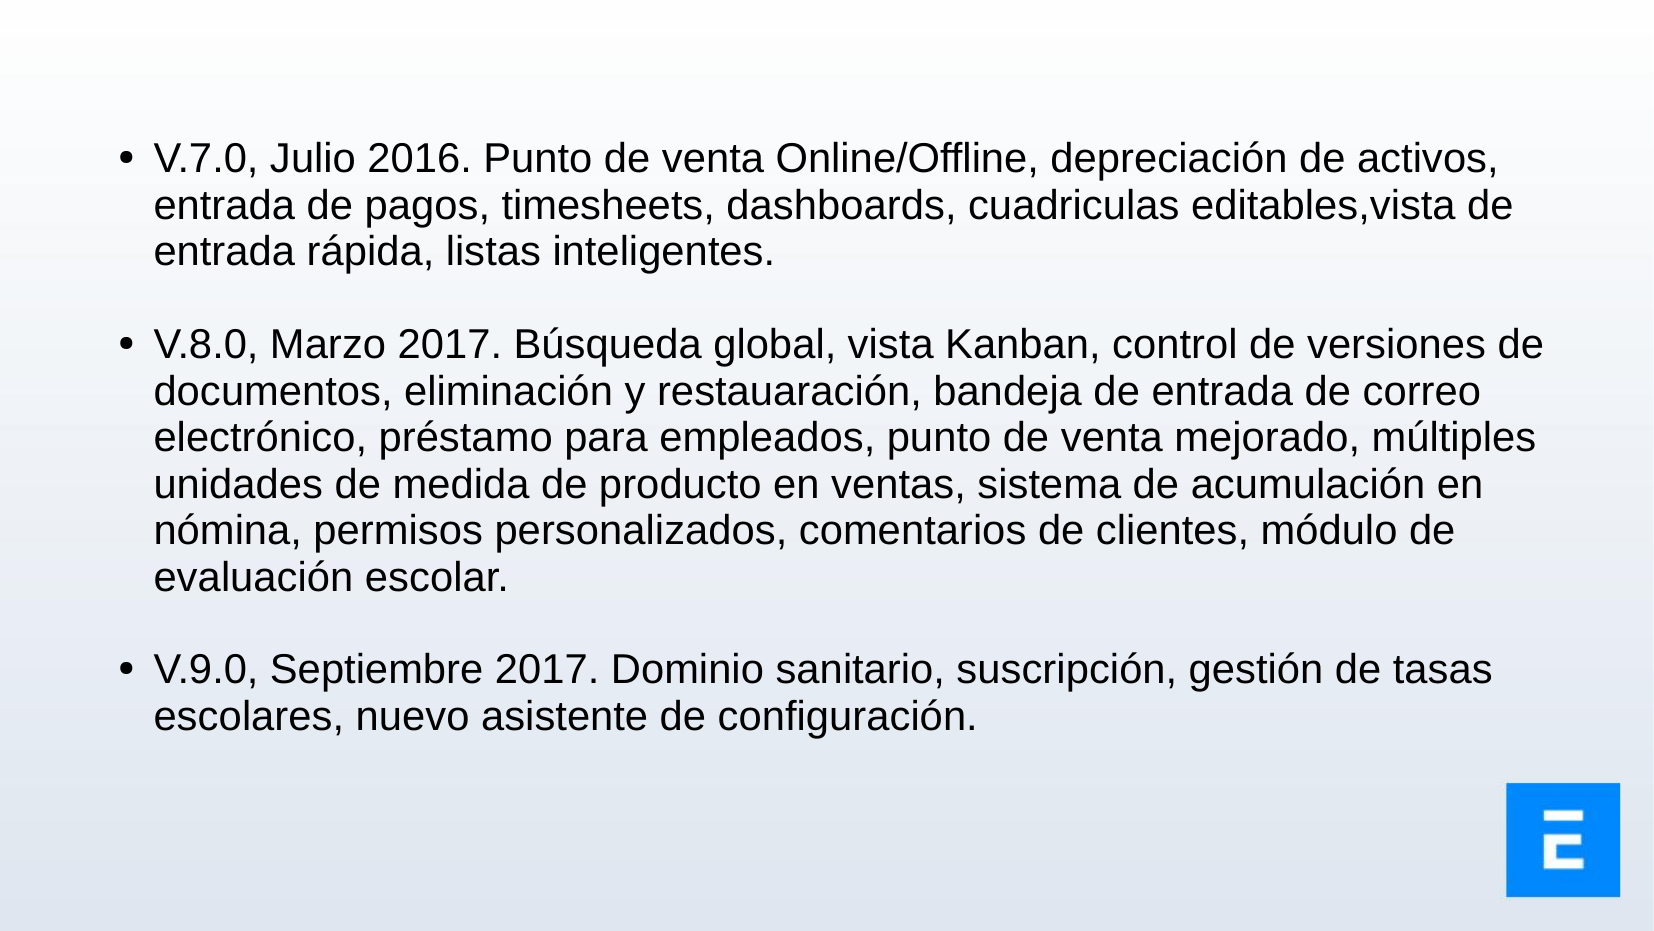

# V.7.0, Julio 2016. Punto de venta Online/Offline, depreciación de activos, entrada de pagos, timesheets, dashboards, cuadriculas editables,vista de entrada rápida, listas inteligentes.
V.8.0, Marzo 2017. Búsqueda global, vista Kanban, control de versiones de documentos, eliminación y restauaración, bandeja de entrada de correo electrónico, préstamo para empleados, punto de venta mejorado, múltiples unidades de medida de producto en ventas, sistema de acumulación en nómina, permisos personalizados, comentarios de clientes, módulo de evaluación escolar.
V.9.0, Septiembre 2017. Dominio sanitario, suscripción, gestión de tasas escolares, nuevo asistente de configuración.